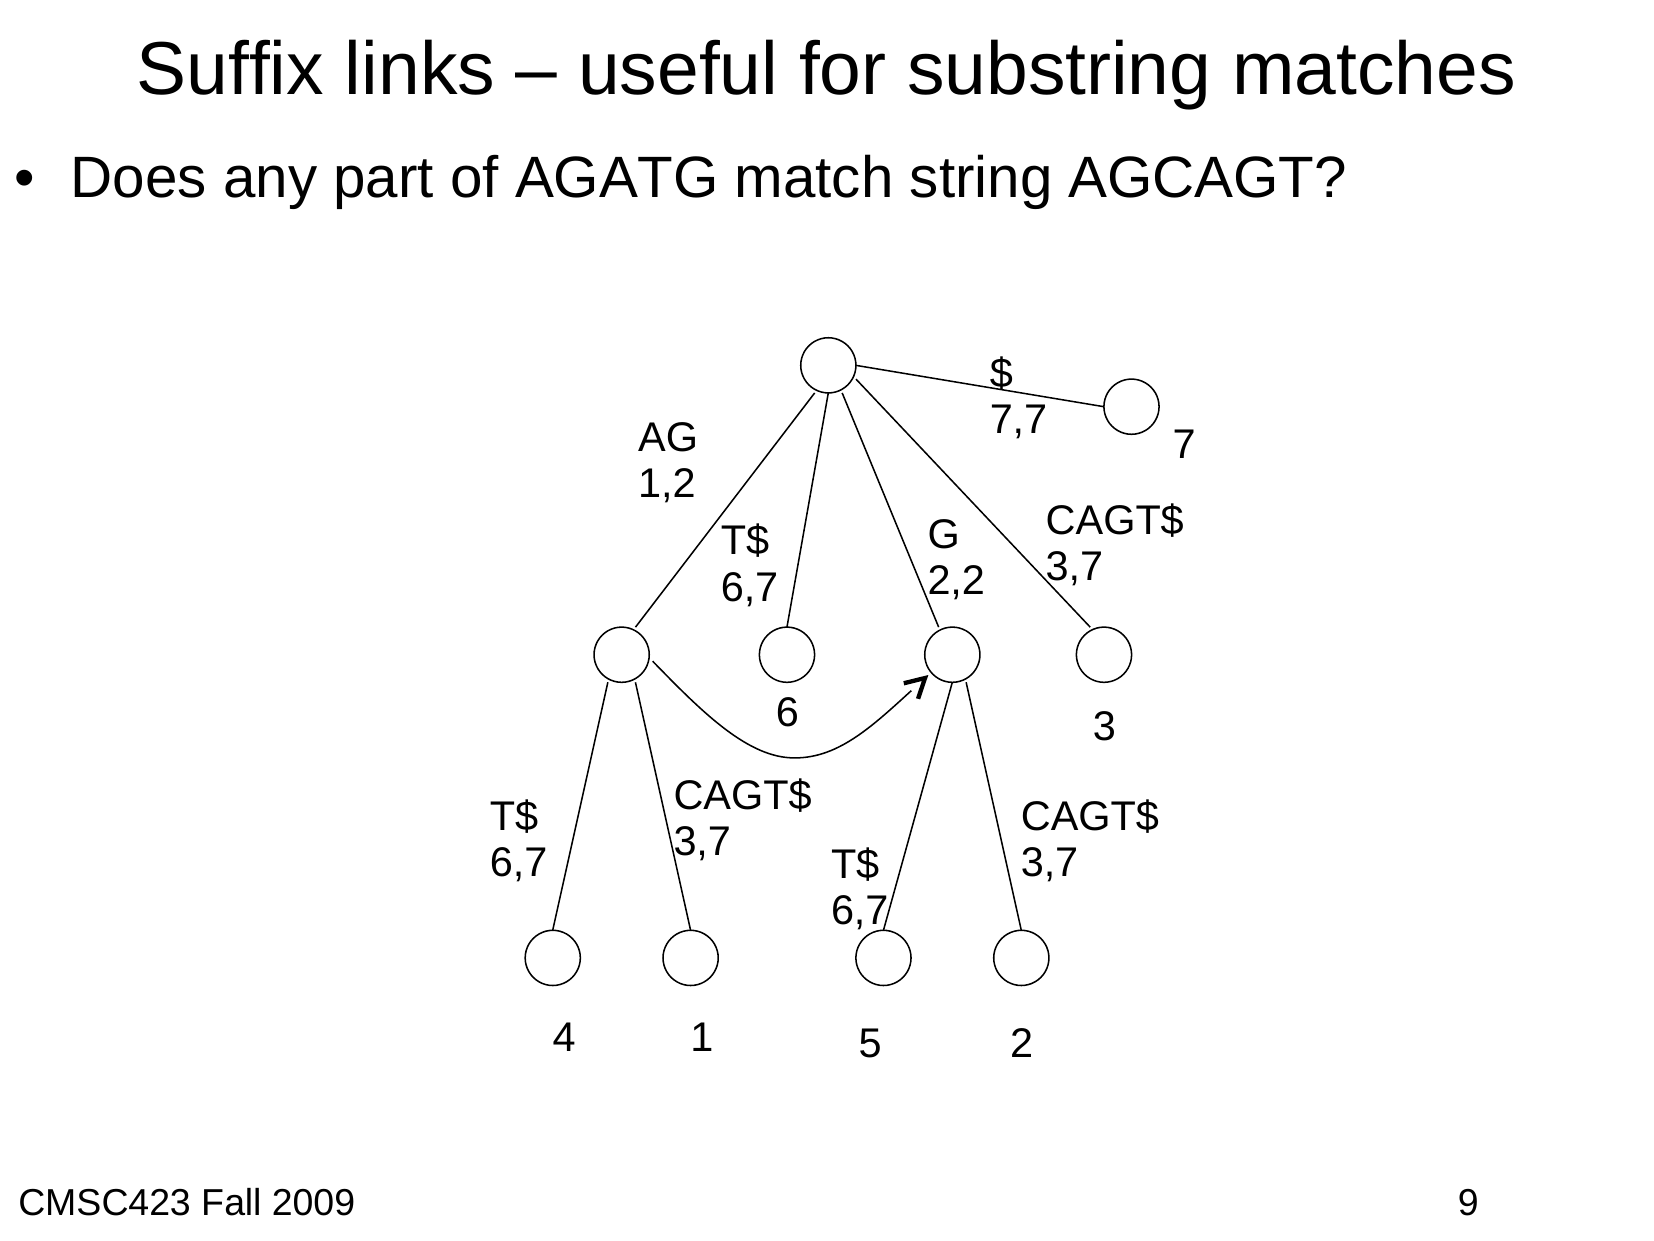

# Suffix links – useful for substring matches
Does any part of AGATG match string AGCAGT?
$
7,7
AG
1,2
7
CAGT$
3,7
G
2,2
T$
6,7
6
3
CAGT$
3,7
T$
6,7
CAGT$
3,7
T$
6,7
4
1
5
2
CMSC423 Fall 2009
9